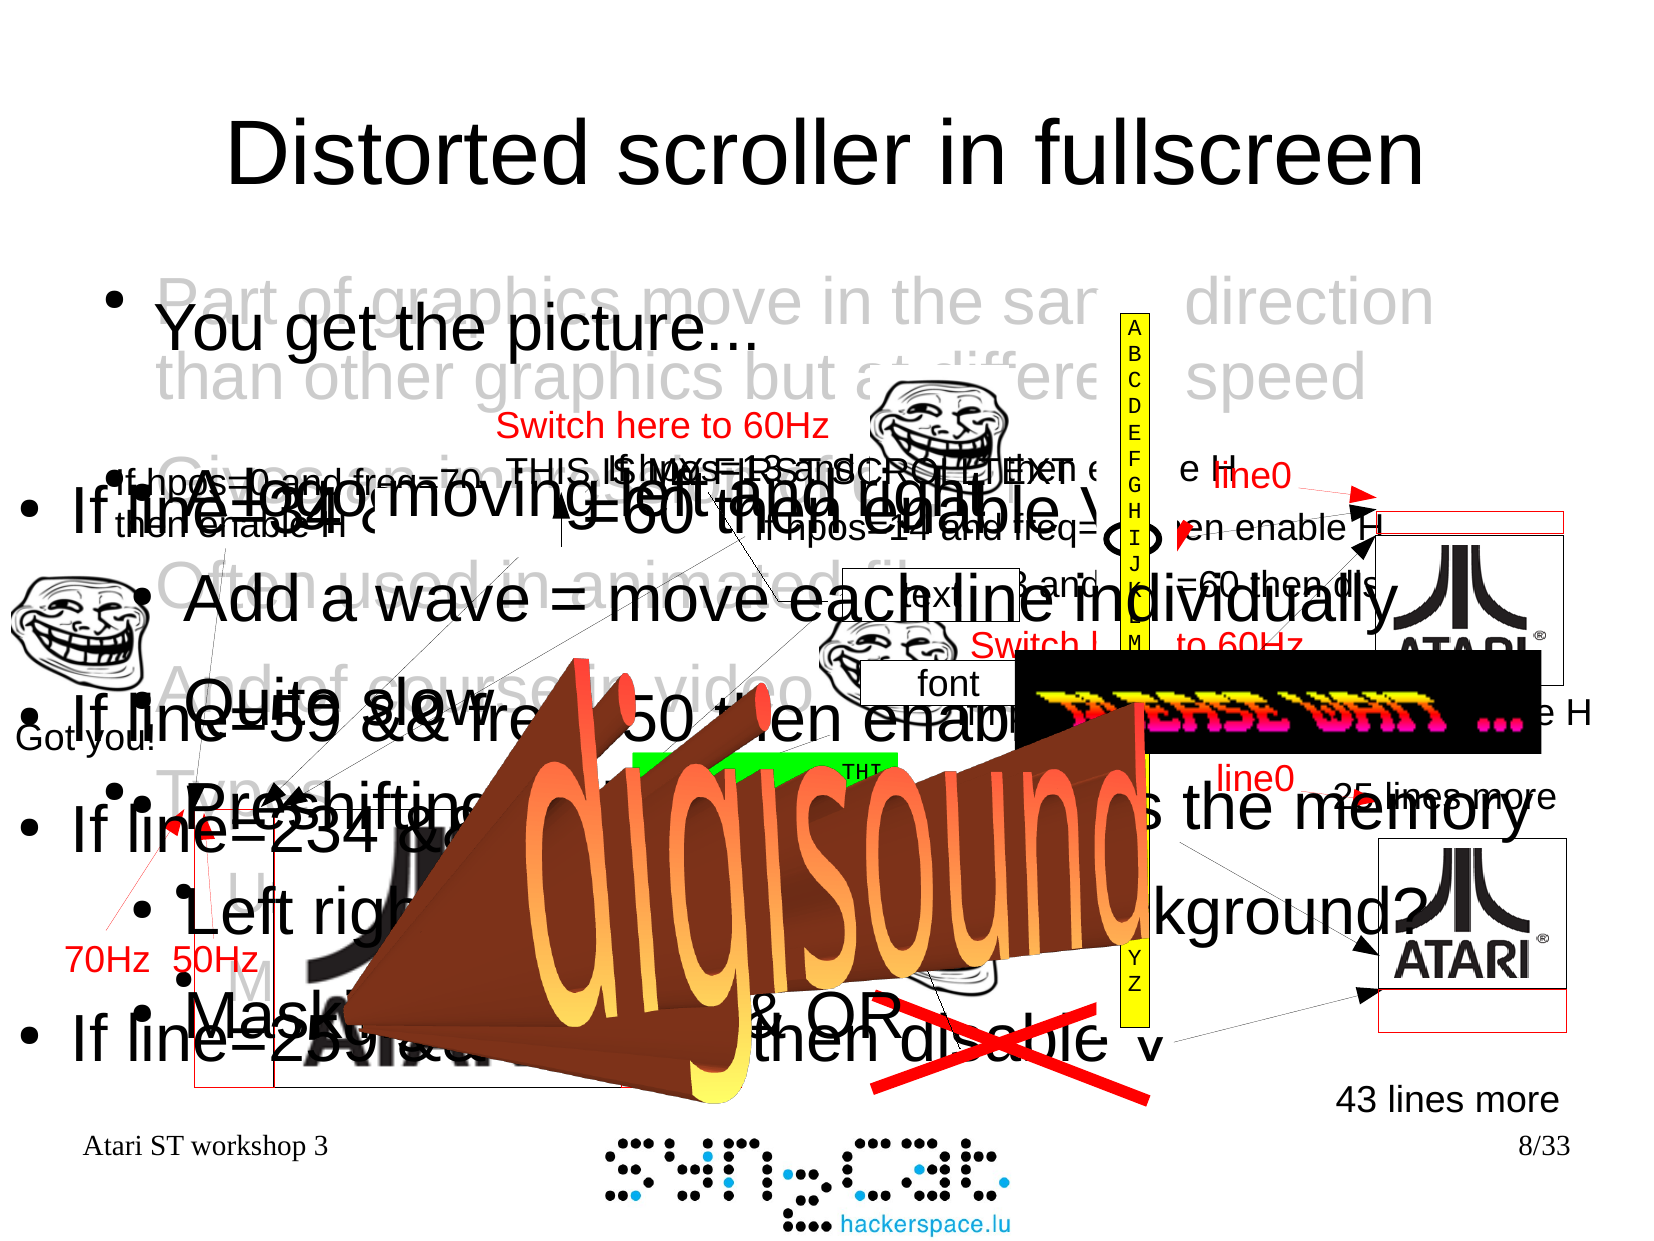

Distorted scroller in fullscreen
A
B
C
D
E
F
G
H
I
J
K
L
M
N
O
P
Q
R
S
T
U
V
W
X
Y
Z
THIS IS MY FIRST SCROLLTEXT
text
font
T
T
TH
TH
THI
buffer
buffer
screen
# Part of graphics move in the same direction than other graphics but at different speed
Gives an impression of depth
Often used in animated film
And of course in video games
Types
Unidirectional (vertical or horizontal)
Multi directional
You get the picture...
Switch here to 60Hz
line0
If line=34 && freq=60 then enable V
If line=59 && freq=50 then enable V
25 lines more
If hpos=13 and freq=60 then enable H
If hpos=0 and freq=70
then enable H
If hpos=14 and freq=50 then enable H
If hpos=93 and freq=60 then disable H
Switch here to 60Hz
If hpos=94 and freq=50 then disable H
Got you!
60Hz 50Hz
70Hz 50Hz
A logo moving left and right
Add a wave = move each line individually
Quite slow
Preshifting is the key => 16 times the memory
Left right boders: what about background?
Masking with AND & OR
digisound
line0
If line=234 && freq=60 then disable V
If line=259 && freq=50 then disable V
Switch here to 60Hz
43 lines more
8